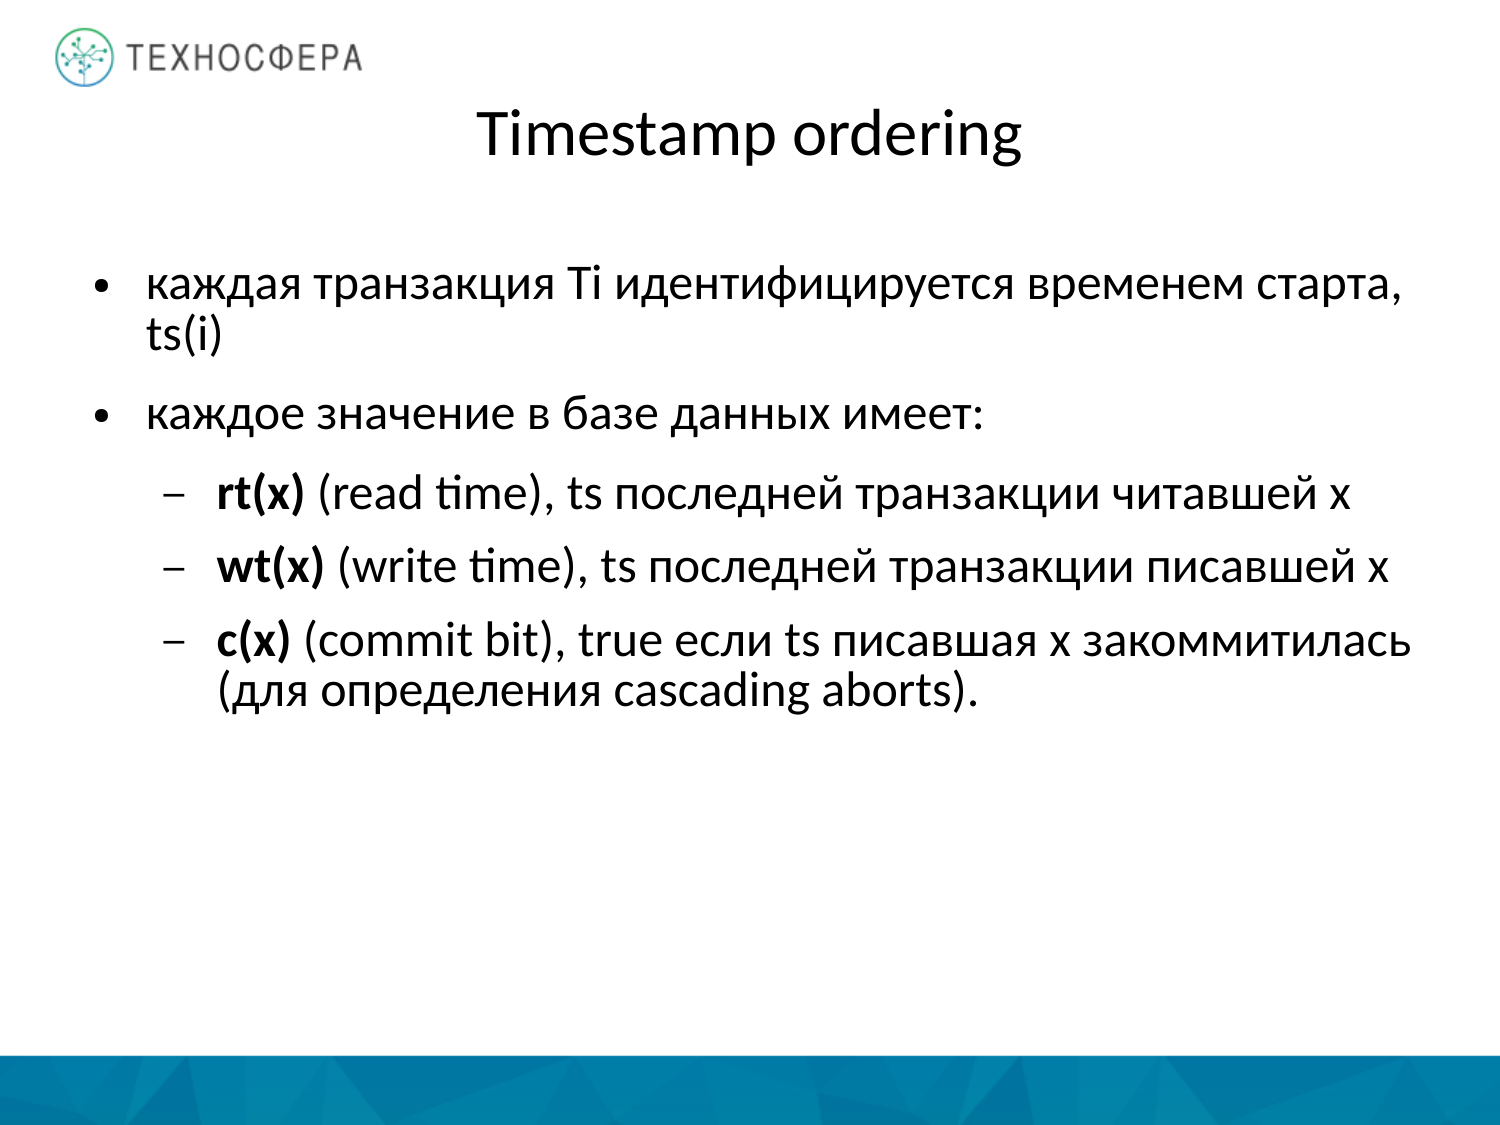

# Timestamp ordering
каждая транзакция Ti идентифицируется временем старта, ts(i)
каждое значение в базе данных имеет:
rt(x) (read time), ts последней транзакции читавшей x
wt(x) (write time), ts последней транзакции писавшей x
c(x) (commit bit), true если ts писавшая x закоммитилась (для определения cascading aborts).